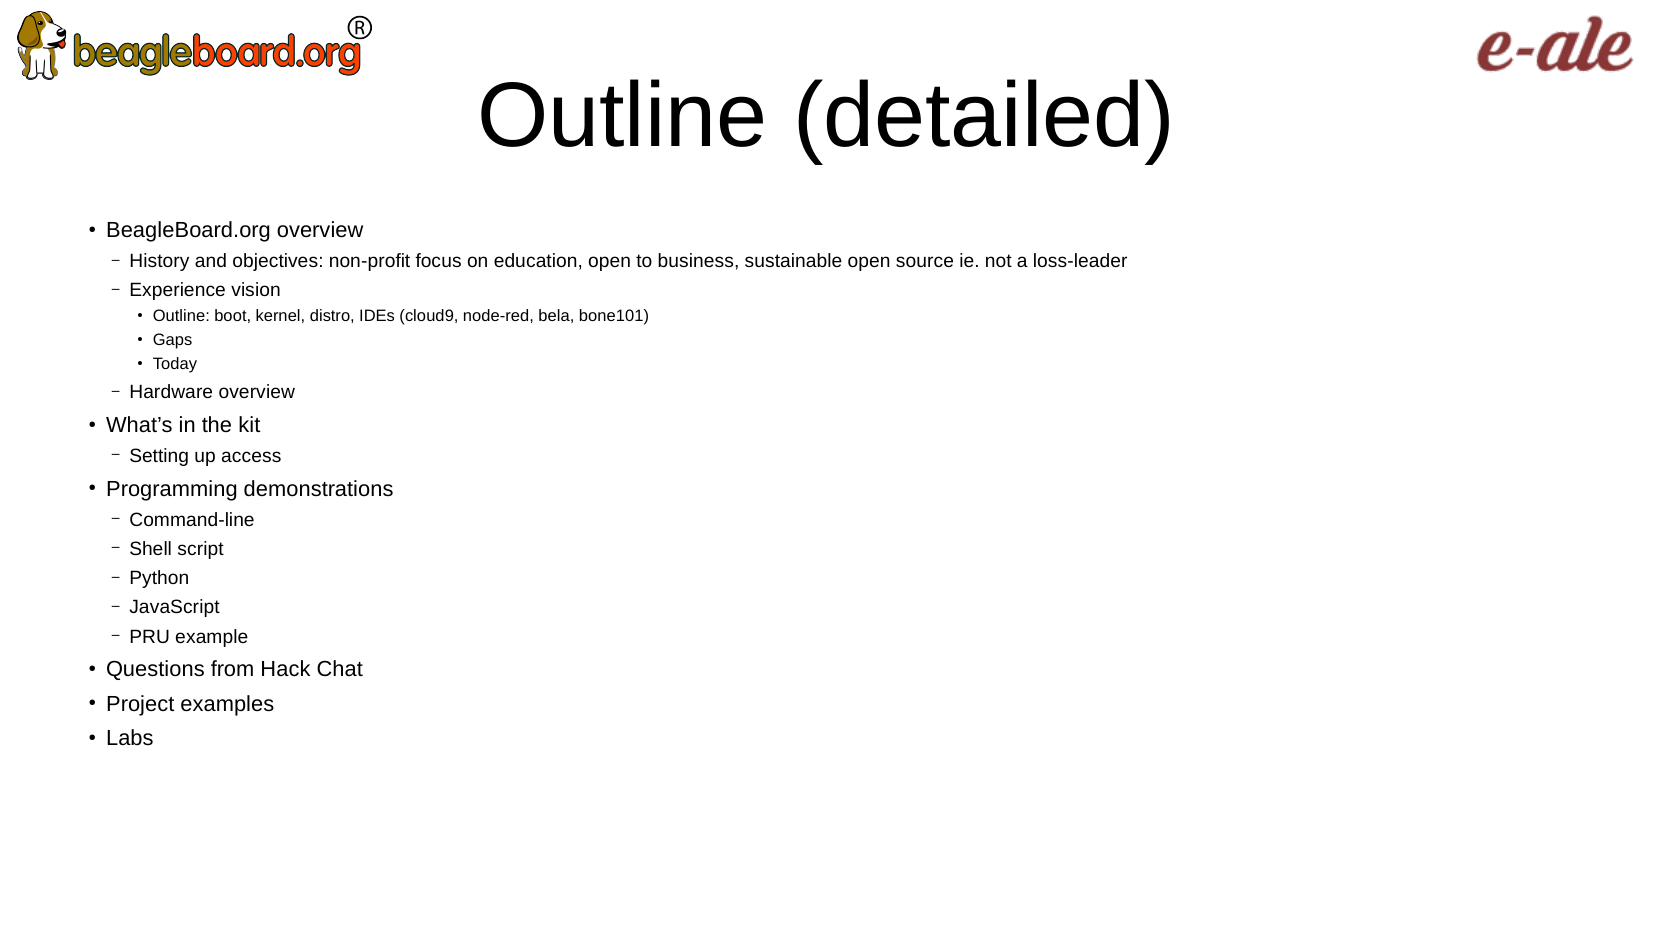

# Outline (detailed)
BeagleBoard.org overview
History and objectives: non-profit focus on education, open to business, sustainable open source ie. not a loss-leader
Experience vision
Outline: boot, kernel, distro, IDEs (cloud9, node-red, bela, bone101)
Gaps
Today
Hardware overview
What’s in the kit
Setting up access
Programming demonstrations
Command-line
Shell script
Python
JavaScript
PRU example
Questions from Hack Chat
Project examples
Labs